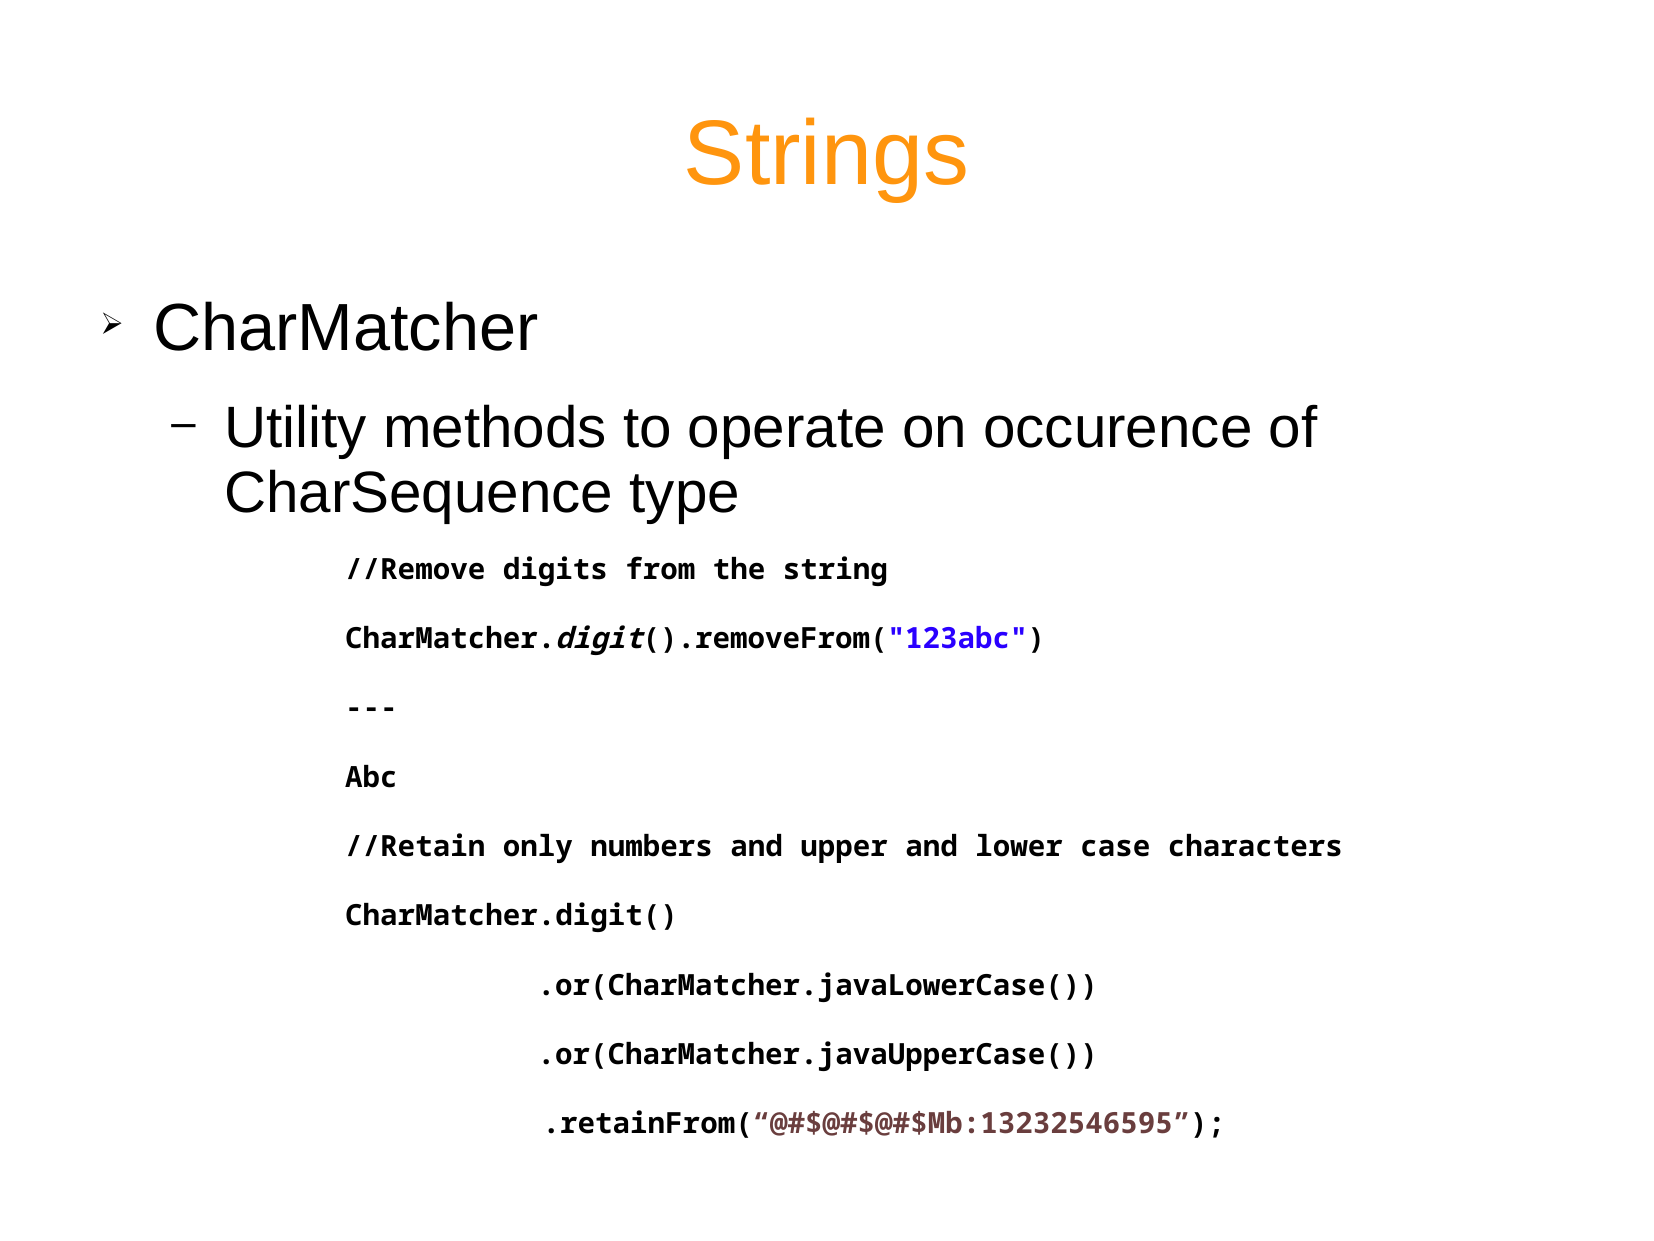

# Strings
CharMatcher
Utility methods to operate on occurence of CharSequence type
 //Remove digits from the string
 CharMatcher.digit().removeFrom("123abc")
 ---
 Abc
 //Retain only numbers and upper and lower case characters
 CharMatcher.digit()
 .or(CharMatcher.javaLowerCase())
 .or(CharMatcher.javaUpperCase())
 .retainFrom(“@#$@#$@#$Mb:13232546595”);